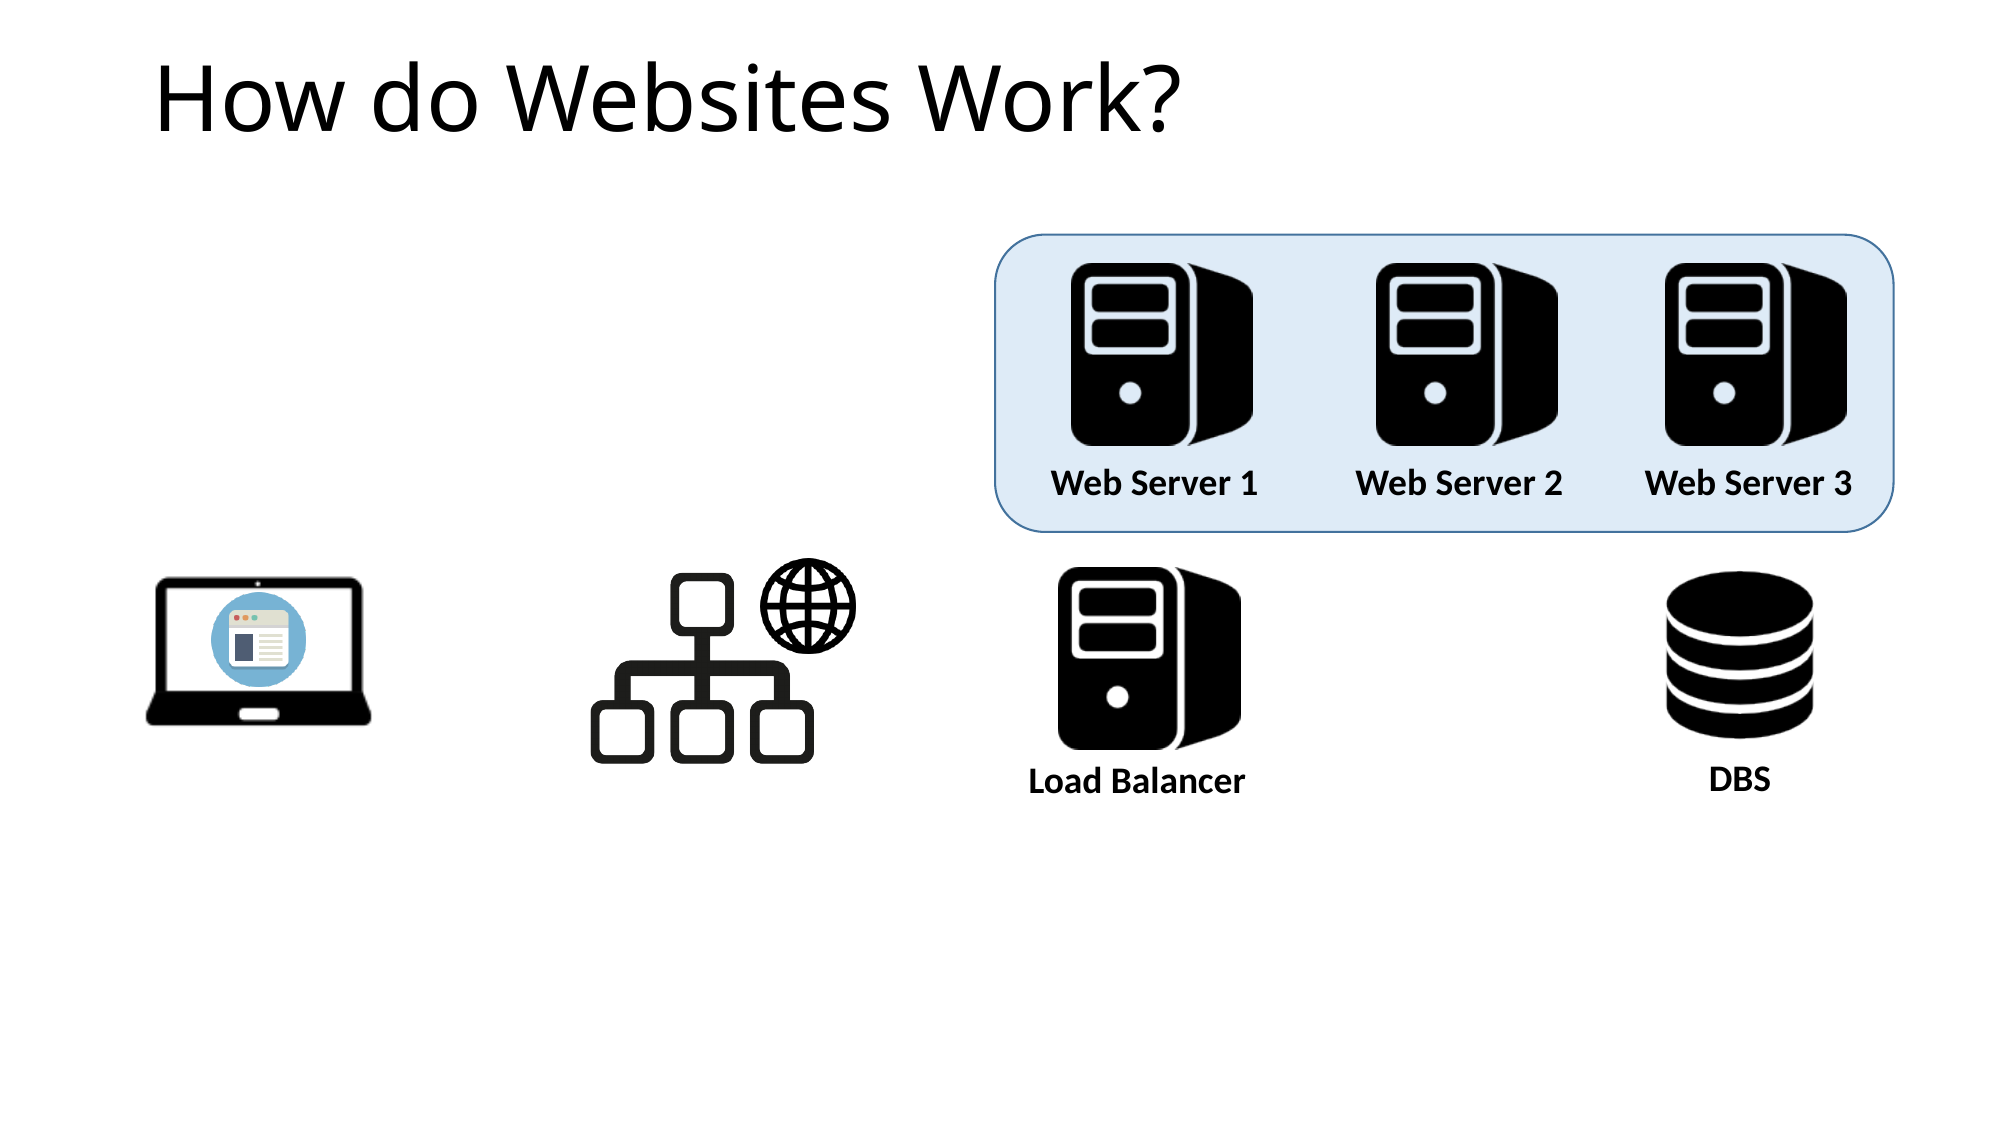

# How do Websites Work?
Web Server 1
Web Server 2
Web Server 3
DBS
Load Balancer